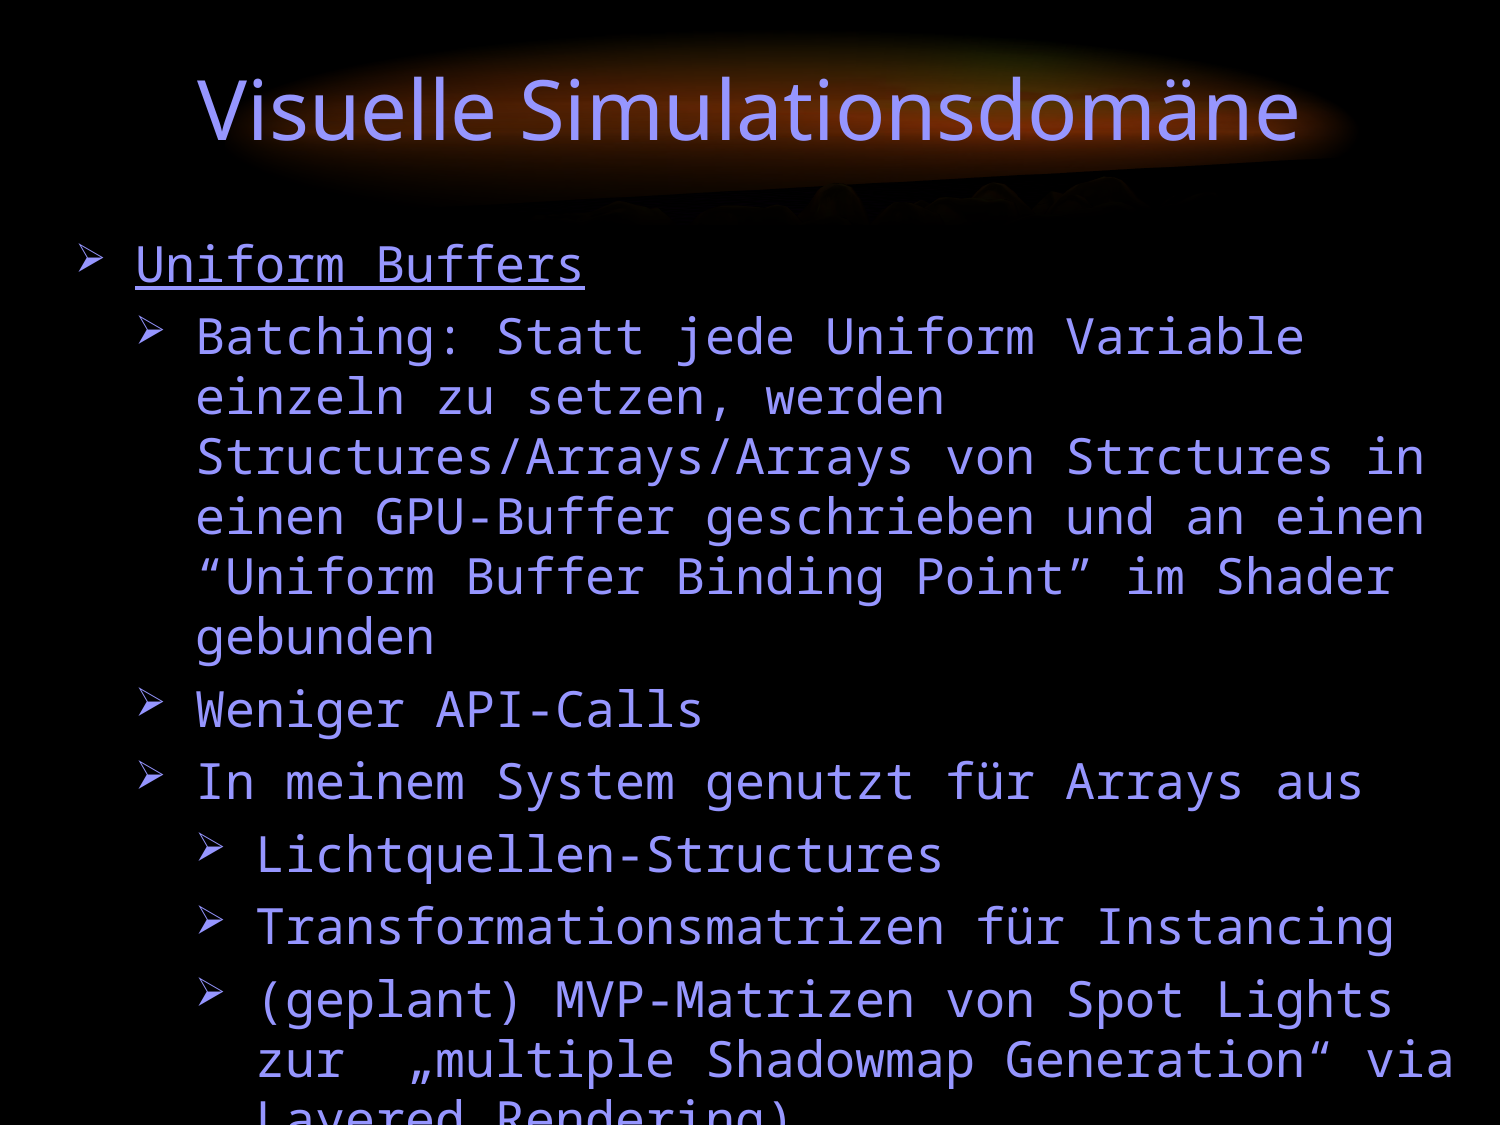

Visuelle Simulationsdomäne
Uniform Buffers
Batching: Statt jede Uniform Variable einzeln zu setzen, werden Structures/Arrays/Arrays von Strctures in einen GPU-Buffer geschrieben und an einen “Uniform Buffer Binding Point” im Shader gebunden
Weniger API-Calls
In meinem System genutzt für Arrays aus
Lichtquellen-Structures
Transformationsmatrizen für Instancing
(geplant) MVP-Matrizen von Spot Lights zur „multiple Shadowmap Generation“ via Layered Rendering)